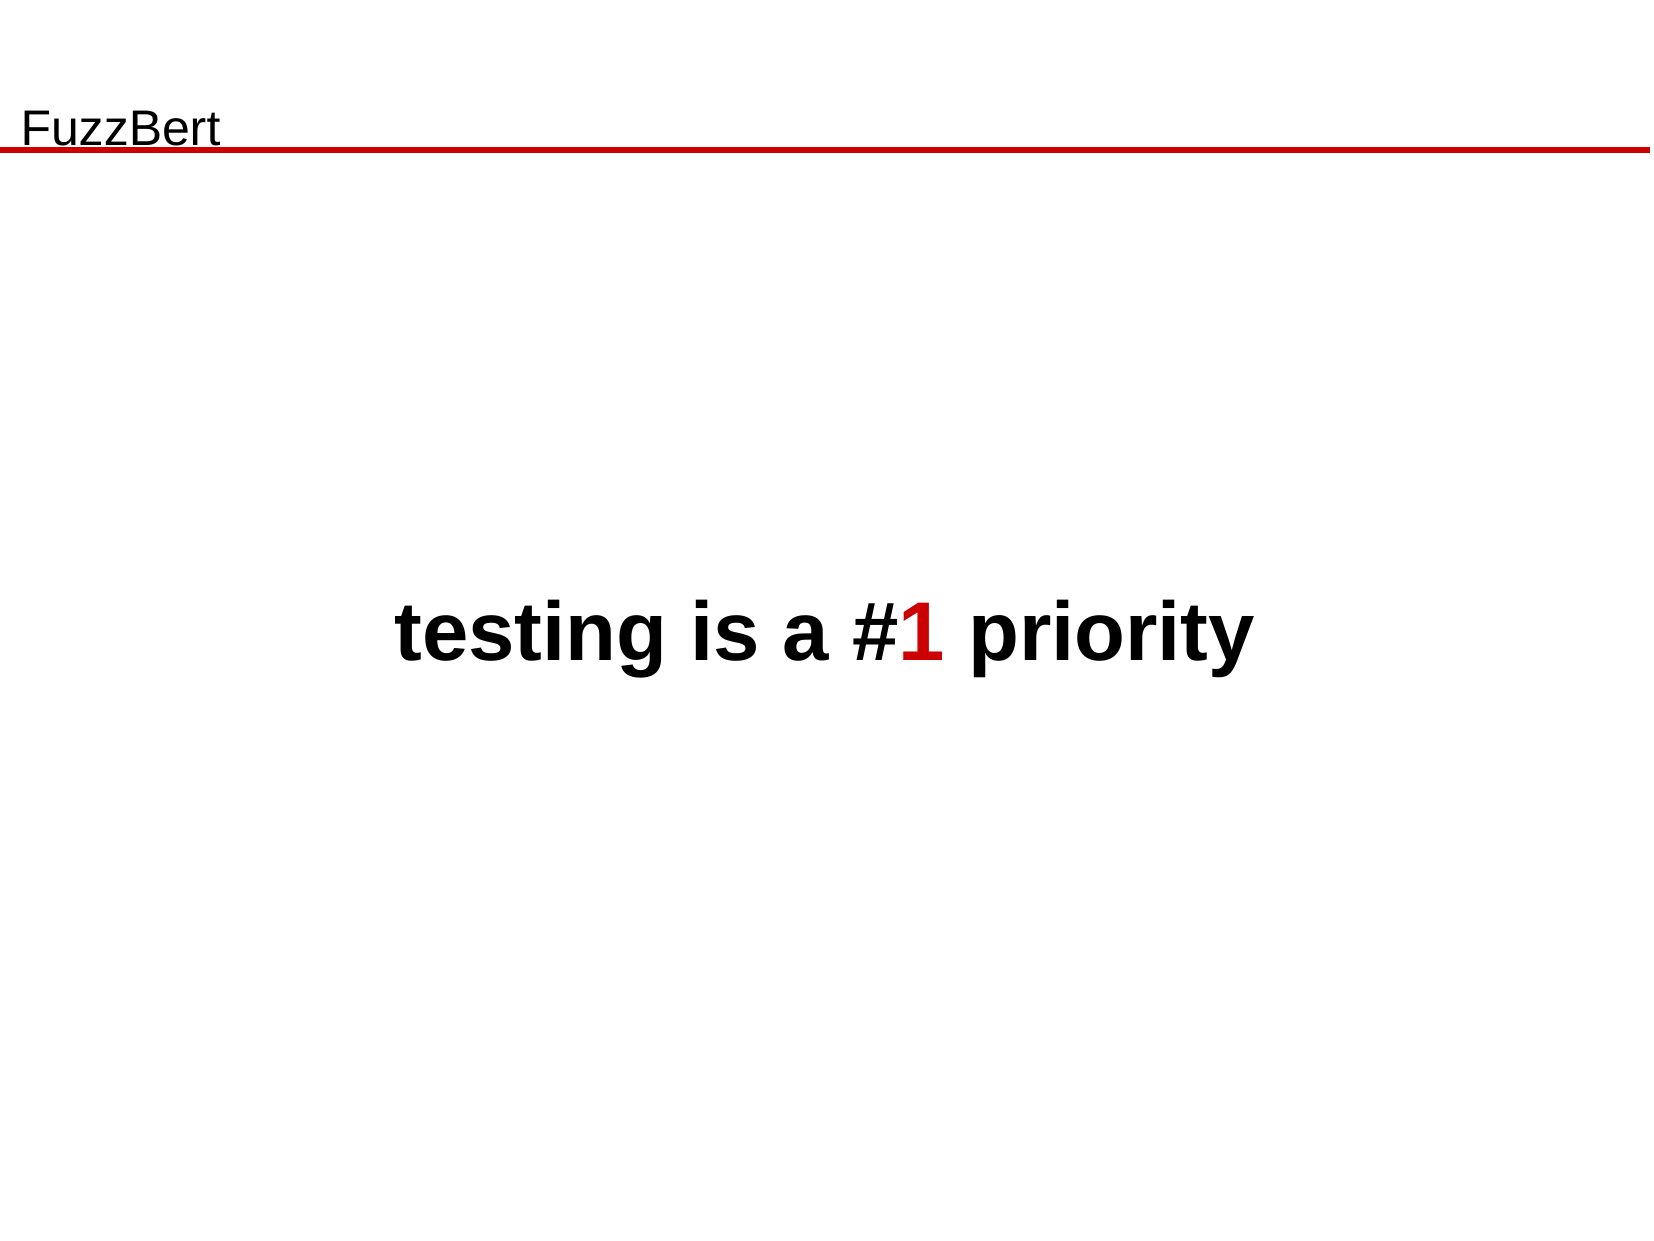

#
FuzzBert
testing is a #1 priority